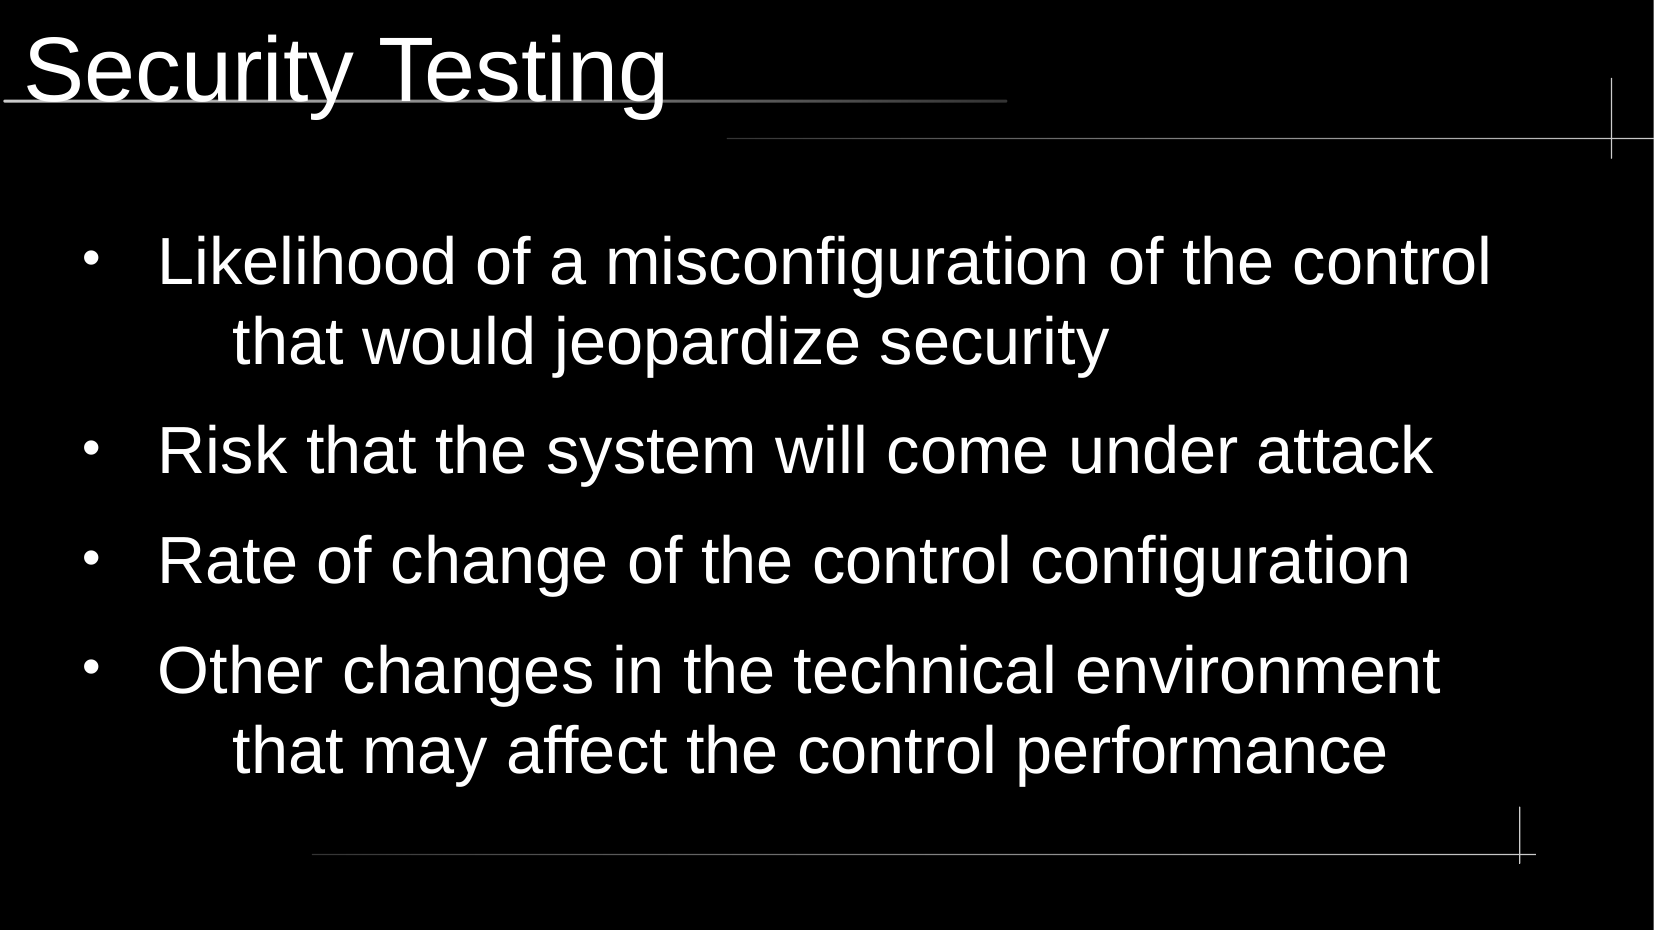

# Security Testing
Likelihood of a misconfiguration of the control that would jeopardize security
Risk that the system will come under attack
Rate of change of the control configuration
Other changes in the technical environment that may affect the control performance